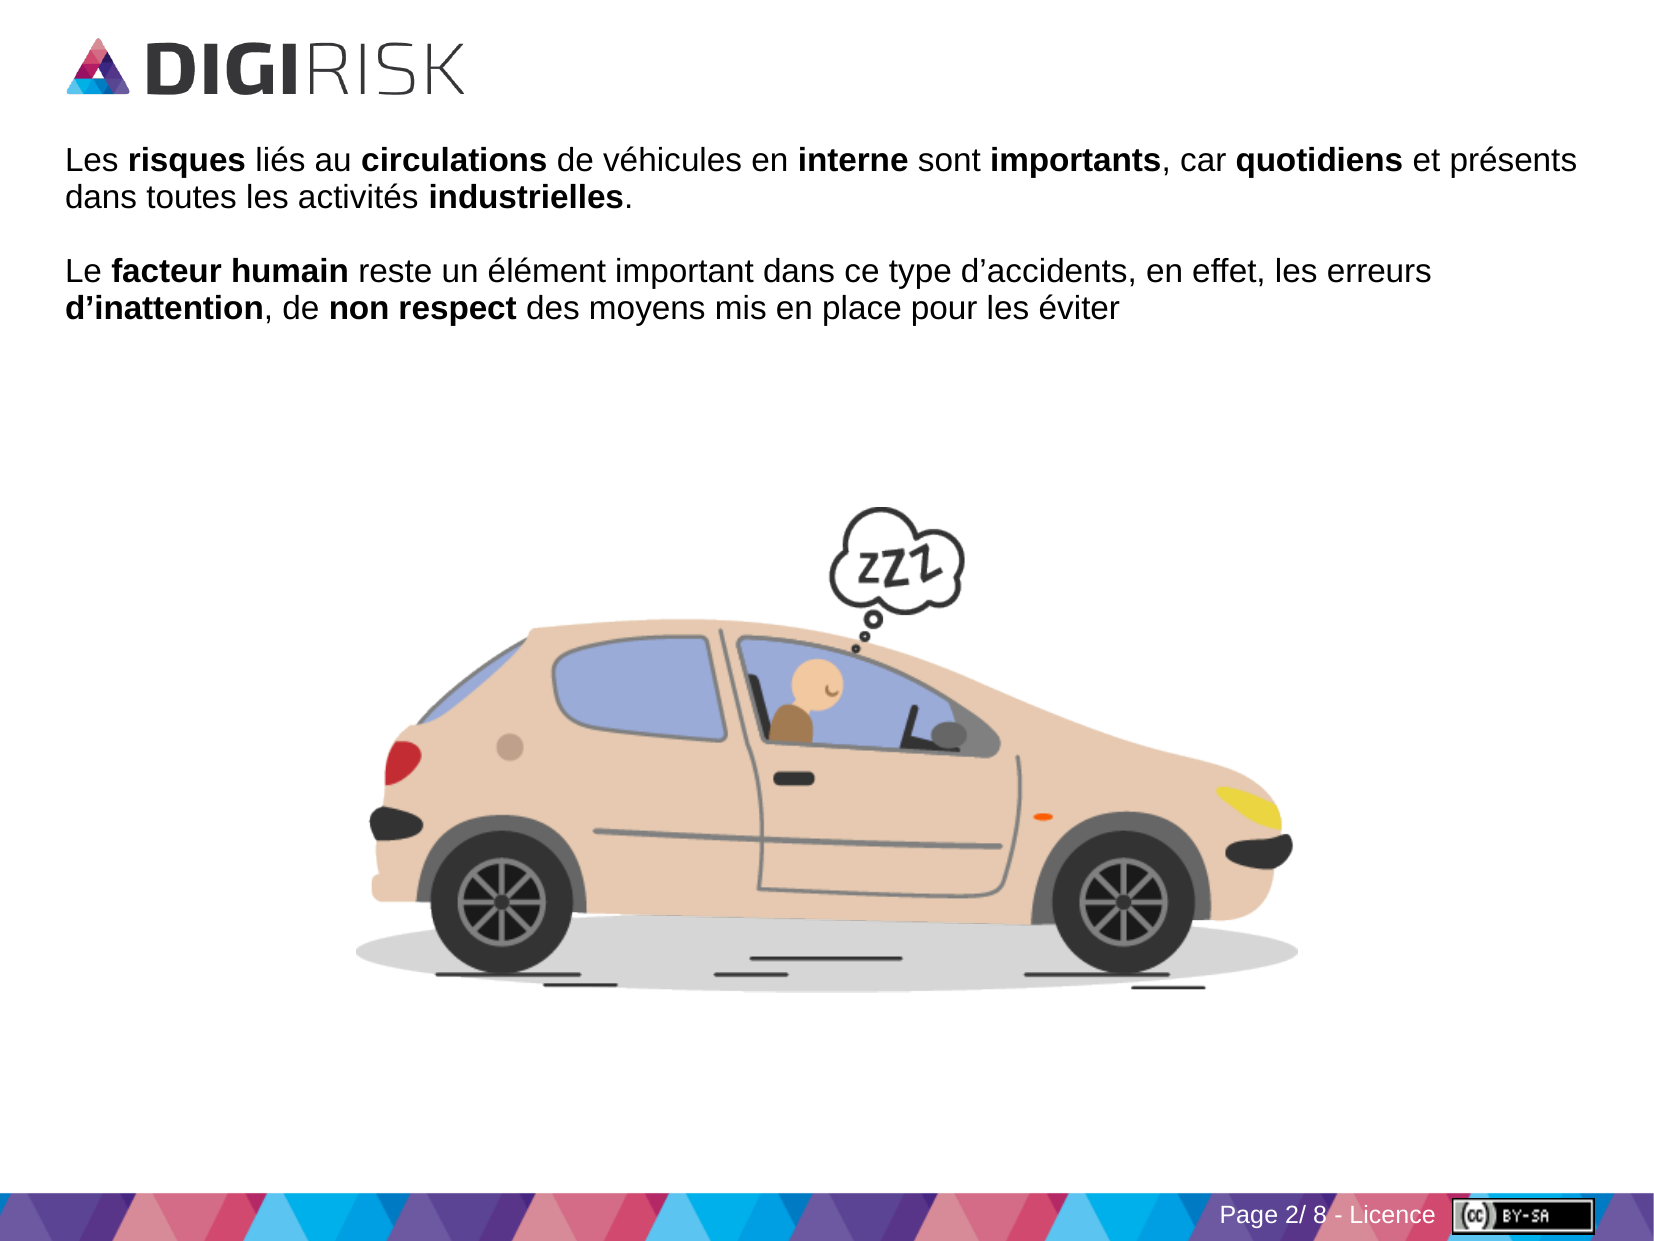

# Les risques liés au circulations de véhicules en interne sont importants, car quotidiens et présents dans toutes les activités industrielles. Le facteur humain reste un élément important dans ce type d’accidents, en effet, les erreurs d’inattention, de non respect des moyens mis en place pour les éviter